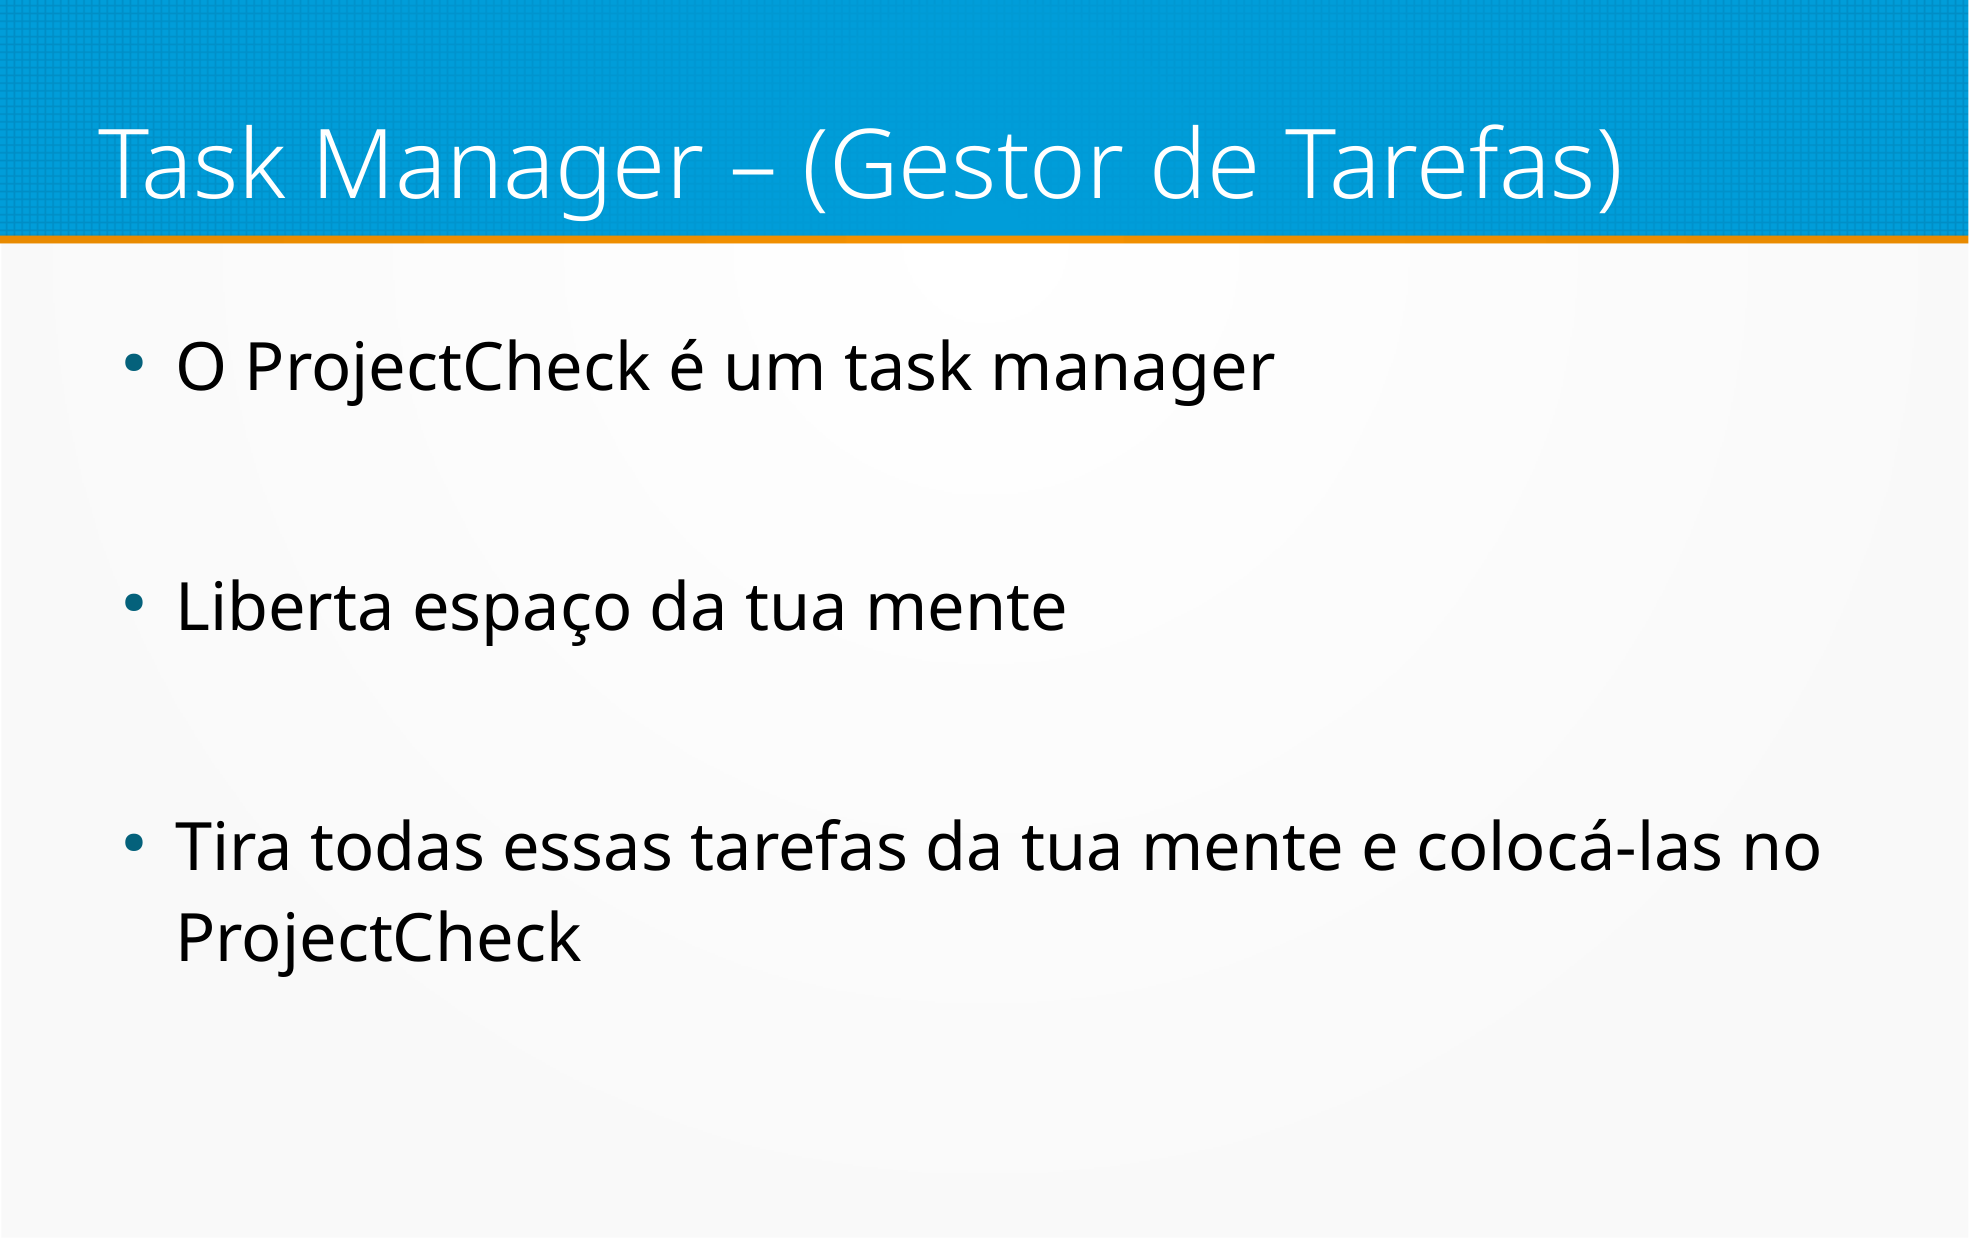

# Task Manager – (Gestor de Tarefas)
O ProjectCheck é um task manager
Liberta espaço da tua mente
Tira todas essas tarefas da tua mente e colocá-las no ProjectCheck